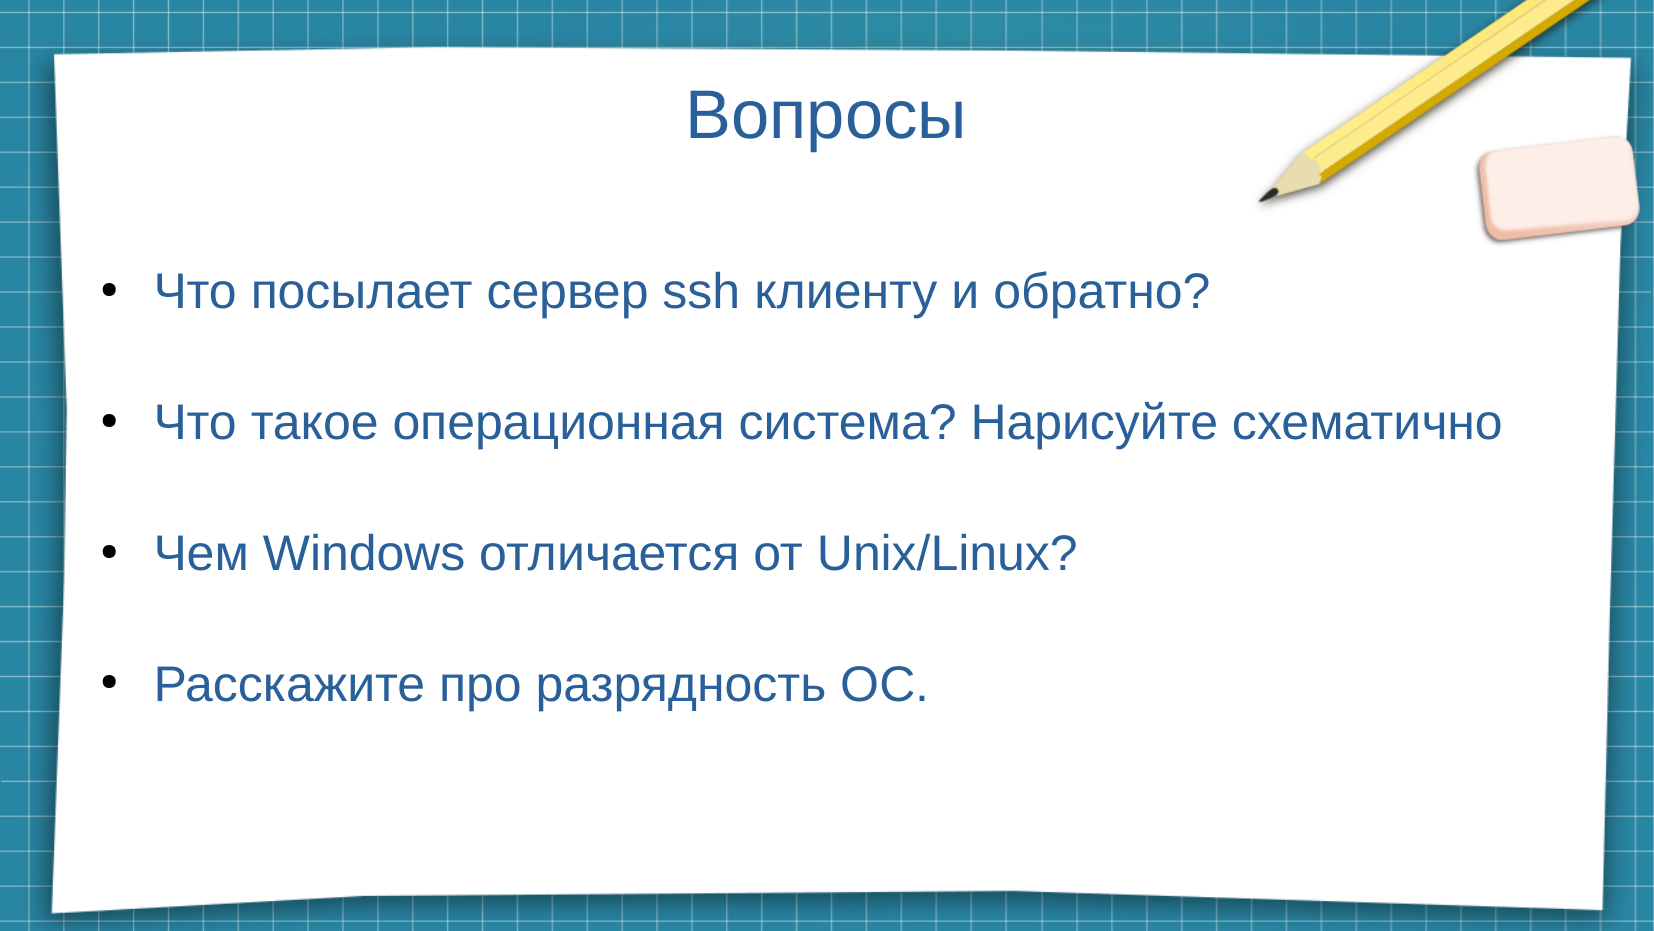

# Вопросы
Что посылает сервер ssh клиенту и обратно?
Что такое операционная система? Нарисуйте схематично
Чем Windows отличается от Unix/Linux?
Расскажите про разрядность ОС.